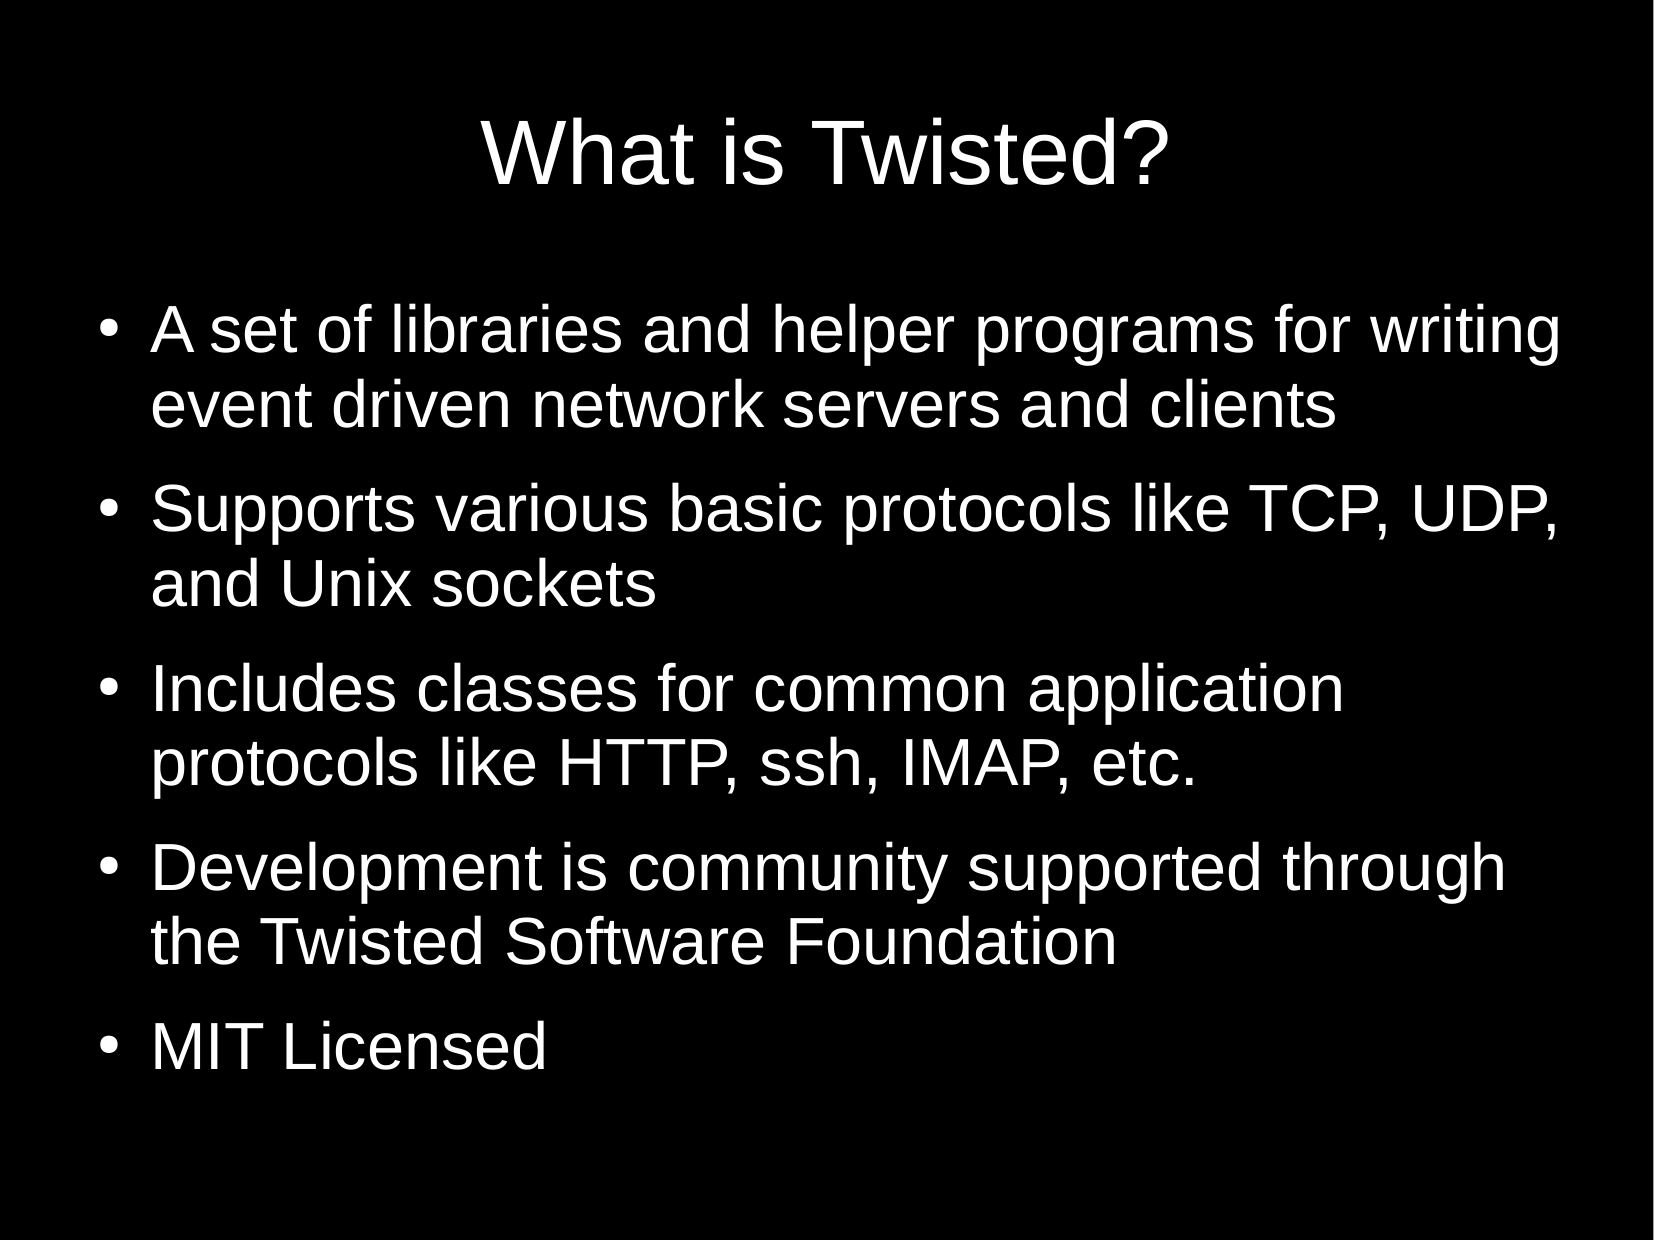

# What is Twisted?
A set of libraries and helper programs for writing event driven network servers and clients
Supports various basic protocols like TCP, UDP, and Unix sockets
Includes classes for common application protocols like HTTP, ssh, IMAP, etc.
Development is community supported through the Twisted Software Foundation
MIT Licensed